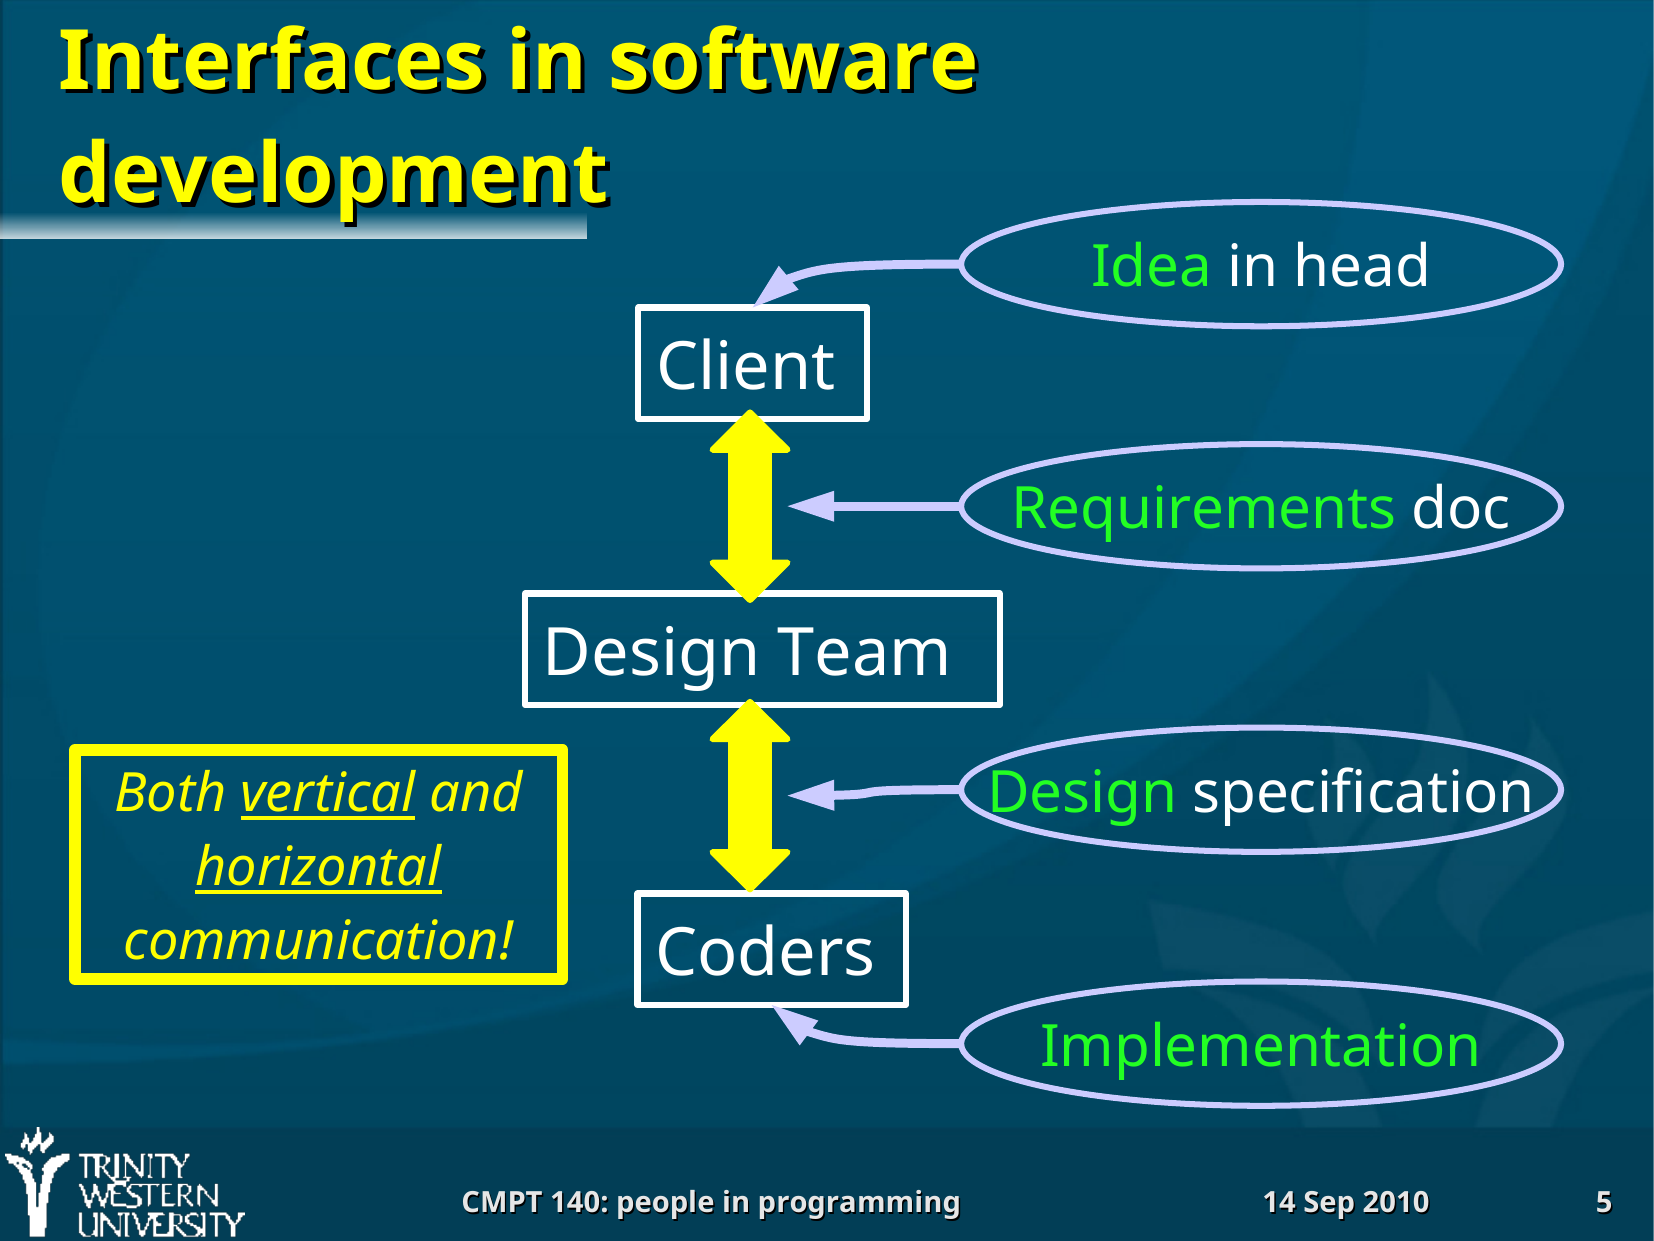

# Interfaces in software development
Idea in head
Client
Requirements doc
Design Team
Design specification
Both vertical and
horizontal
communication!
Coders
Implementation
CMPT 140: people in programming
14 Sep 2010
5